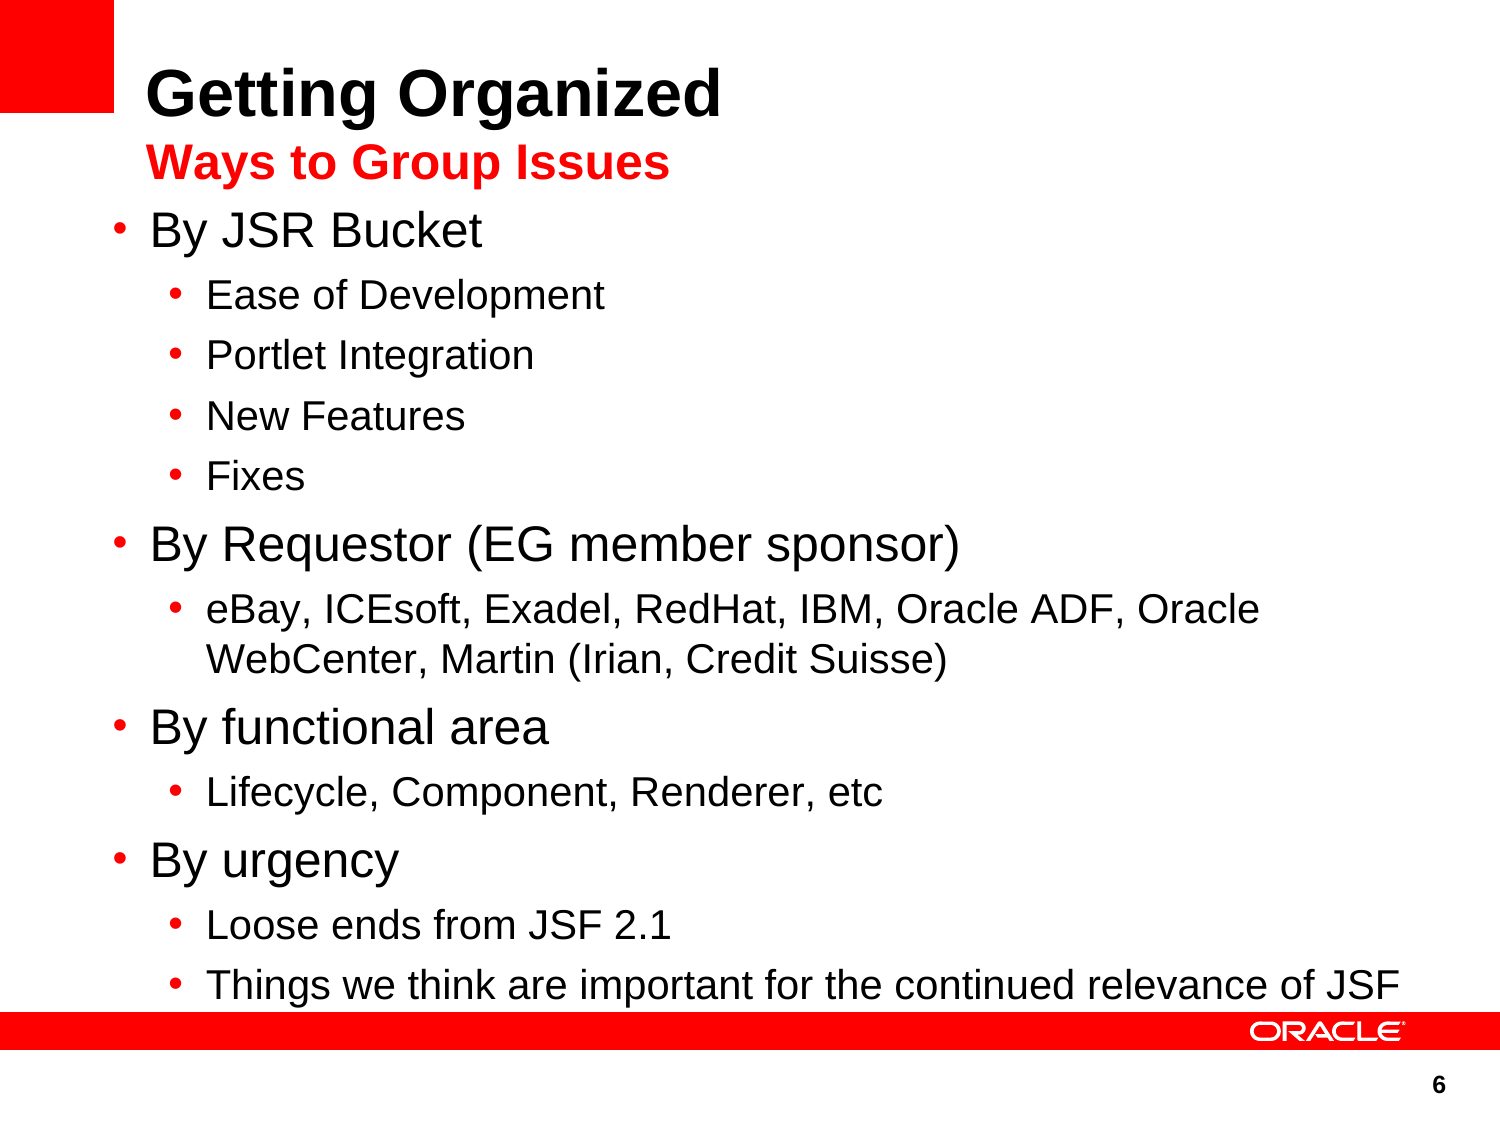

# Getting Organized Ways to Group Issues
By JSR Bucket
Ease of Development
Portlet Integration
New Features
Fixes
By Requestor (EG member sponsor)
eBay, ICEsoft, Exadel, RedHat, IBM, Oracle ADF, Oracle WebCenter, Martin (Irian, Credit Suisse)
By functional area
Lifecycle, Component, Renderer, etc
By urgency
Loose ends from JSF 2.1
Things we think are important for the continued relevance of JSF